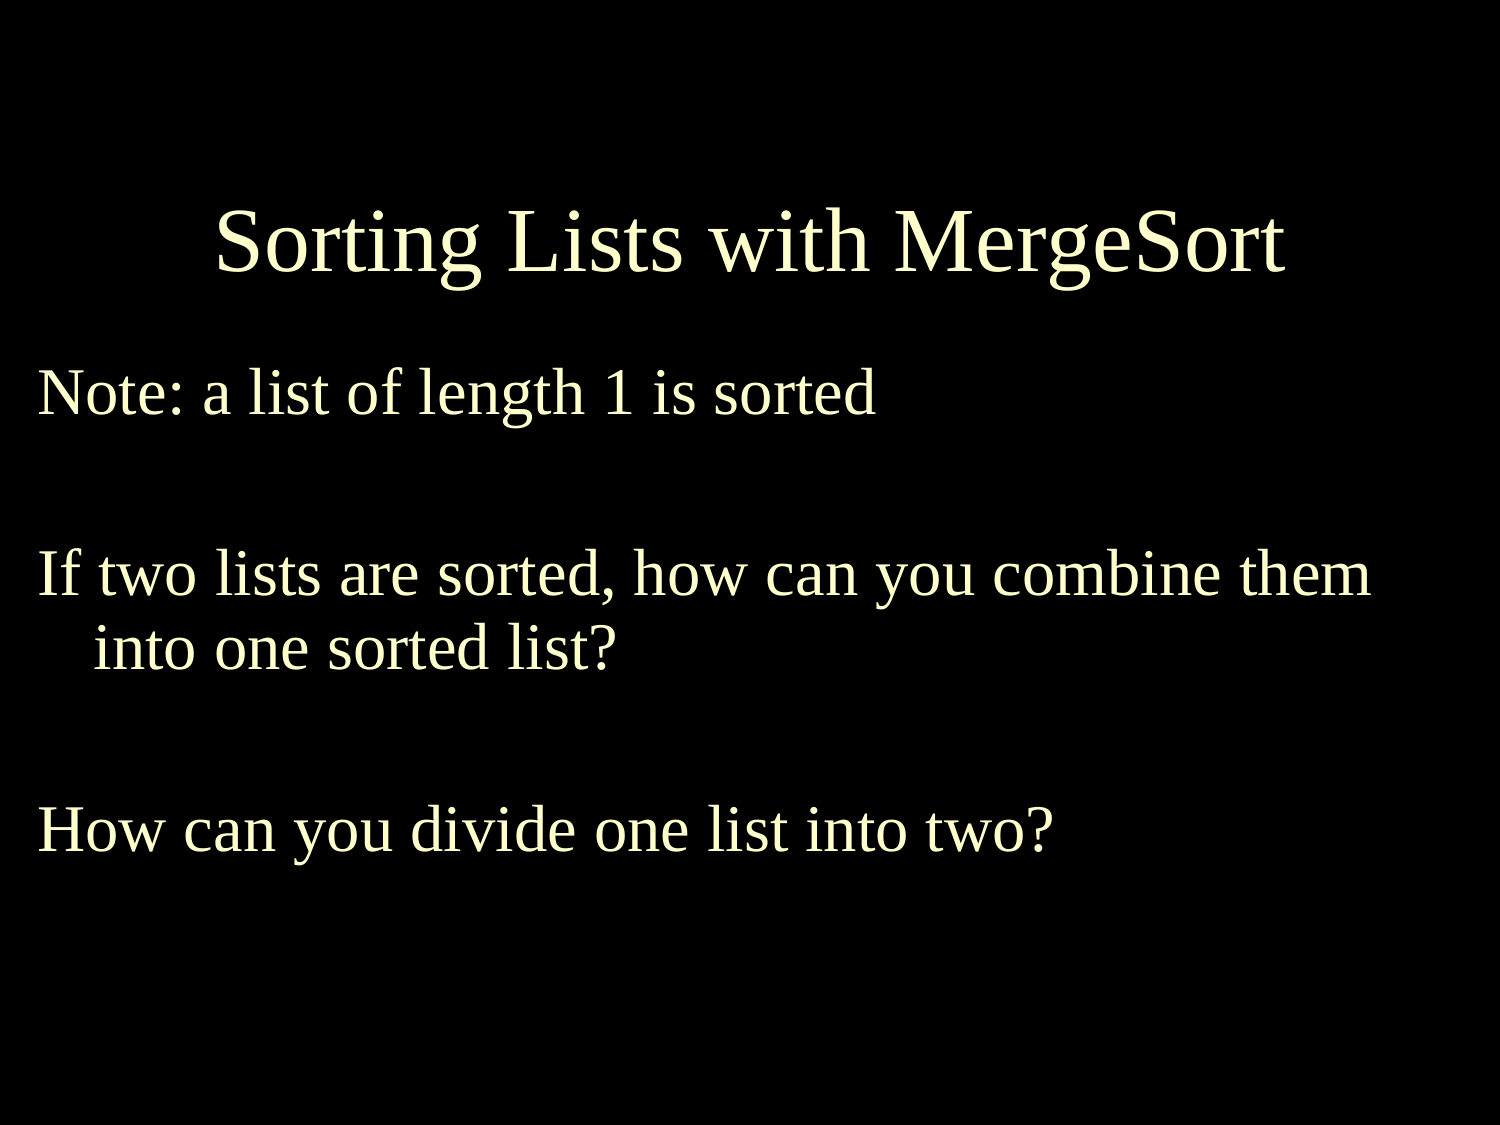

# Sorting Lists with MergeSort
Note: a list of length 1 is sorted
If two lists are sorted, how can you combine them into one sorted list?
How can you divide one list into two?